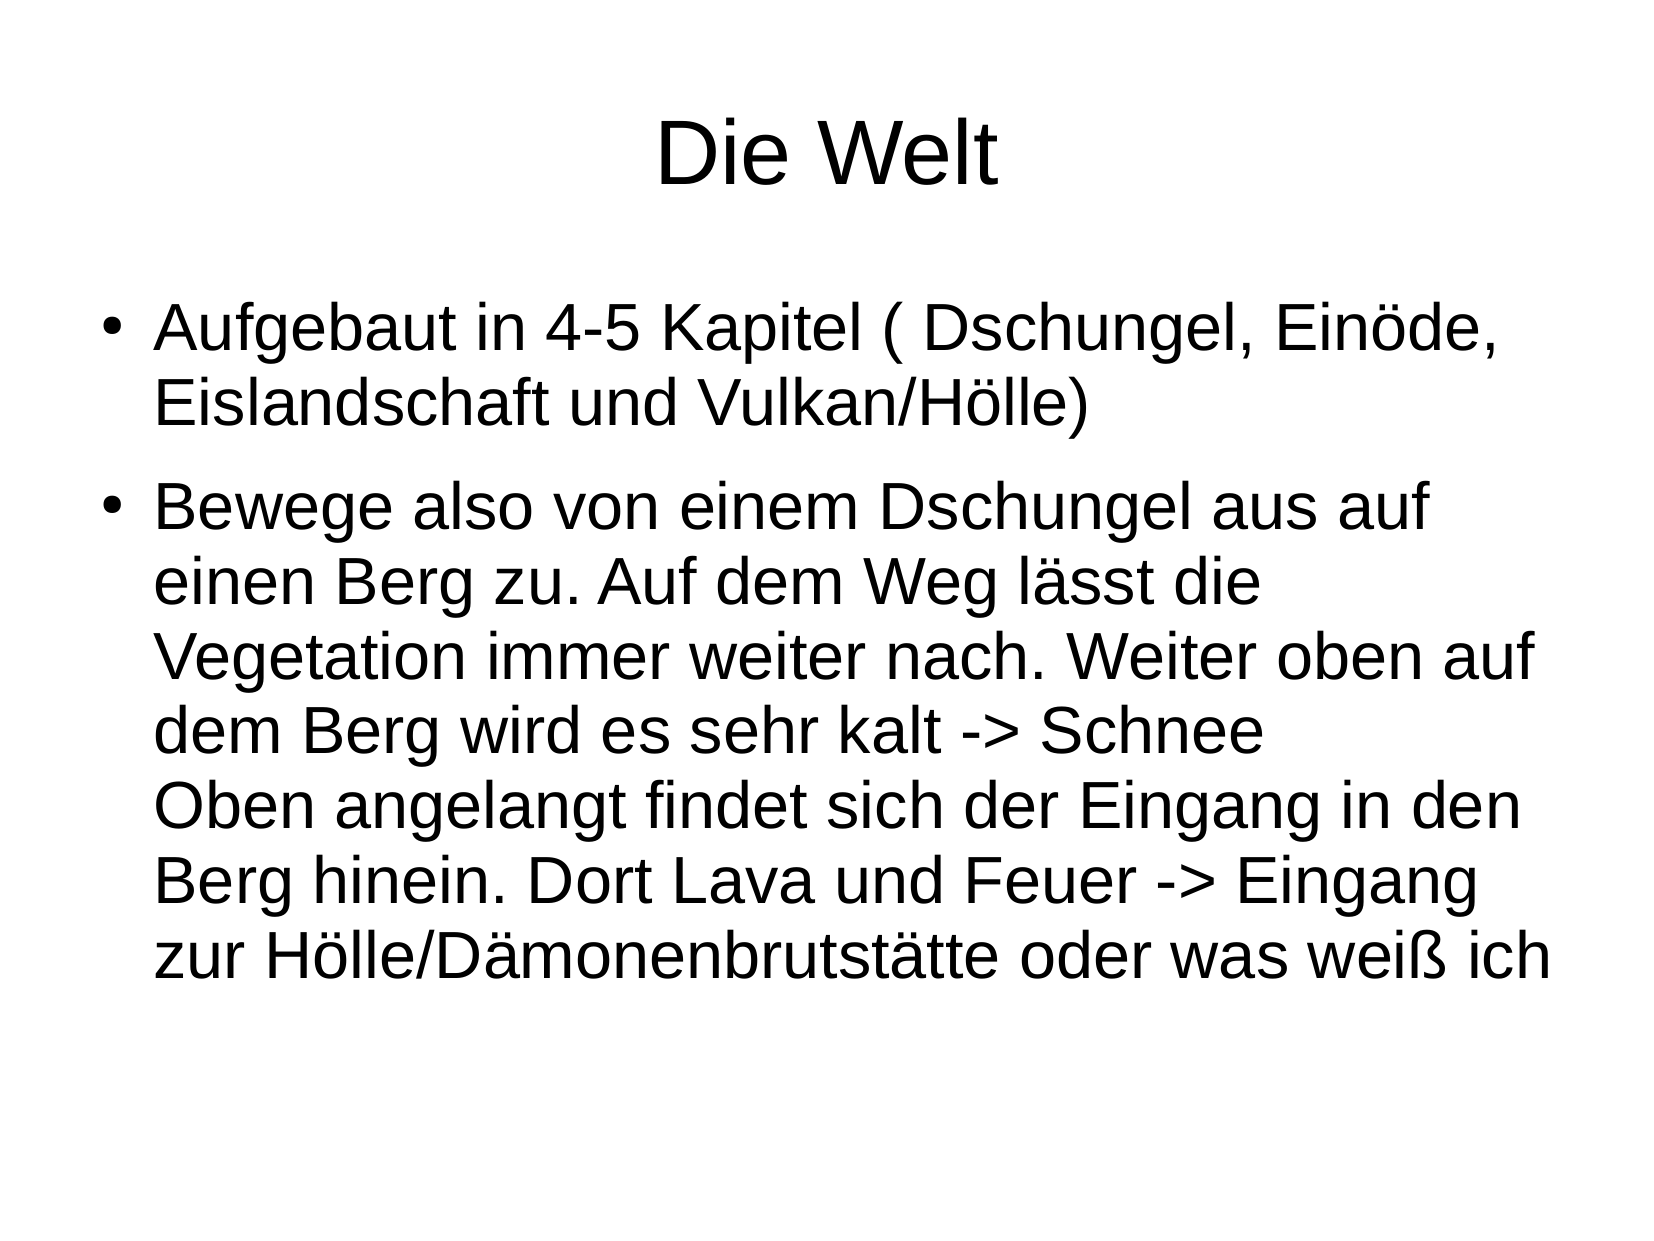

# Die Welt
Aufgebaut in 4-5 Kapitel ( Dschungel, Einöde, Eislandschaft und Vulkan/Hölle)
Bewege also von einem Dschungel aus auf einen Berg zu. Auf dem Weg lässt die Vegetation immer weiter nach. Weiter oben auf dem Berg wird es sehr kalt -> Schnee
Oben angelangt findet sich der Eingang in den Berg hinein. Dort Lava und Feuer -> Eingang zur Hölle/Dämonenbrutstätte oder was weiß ich